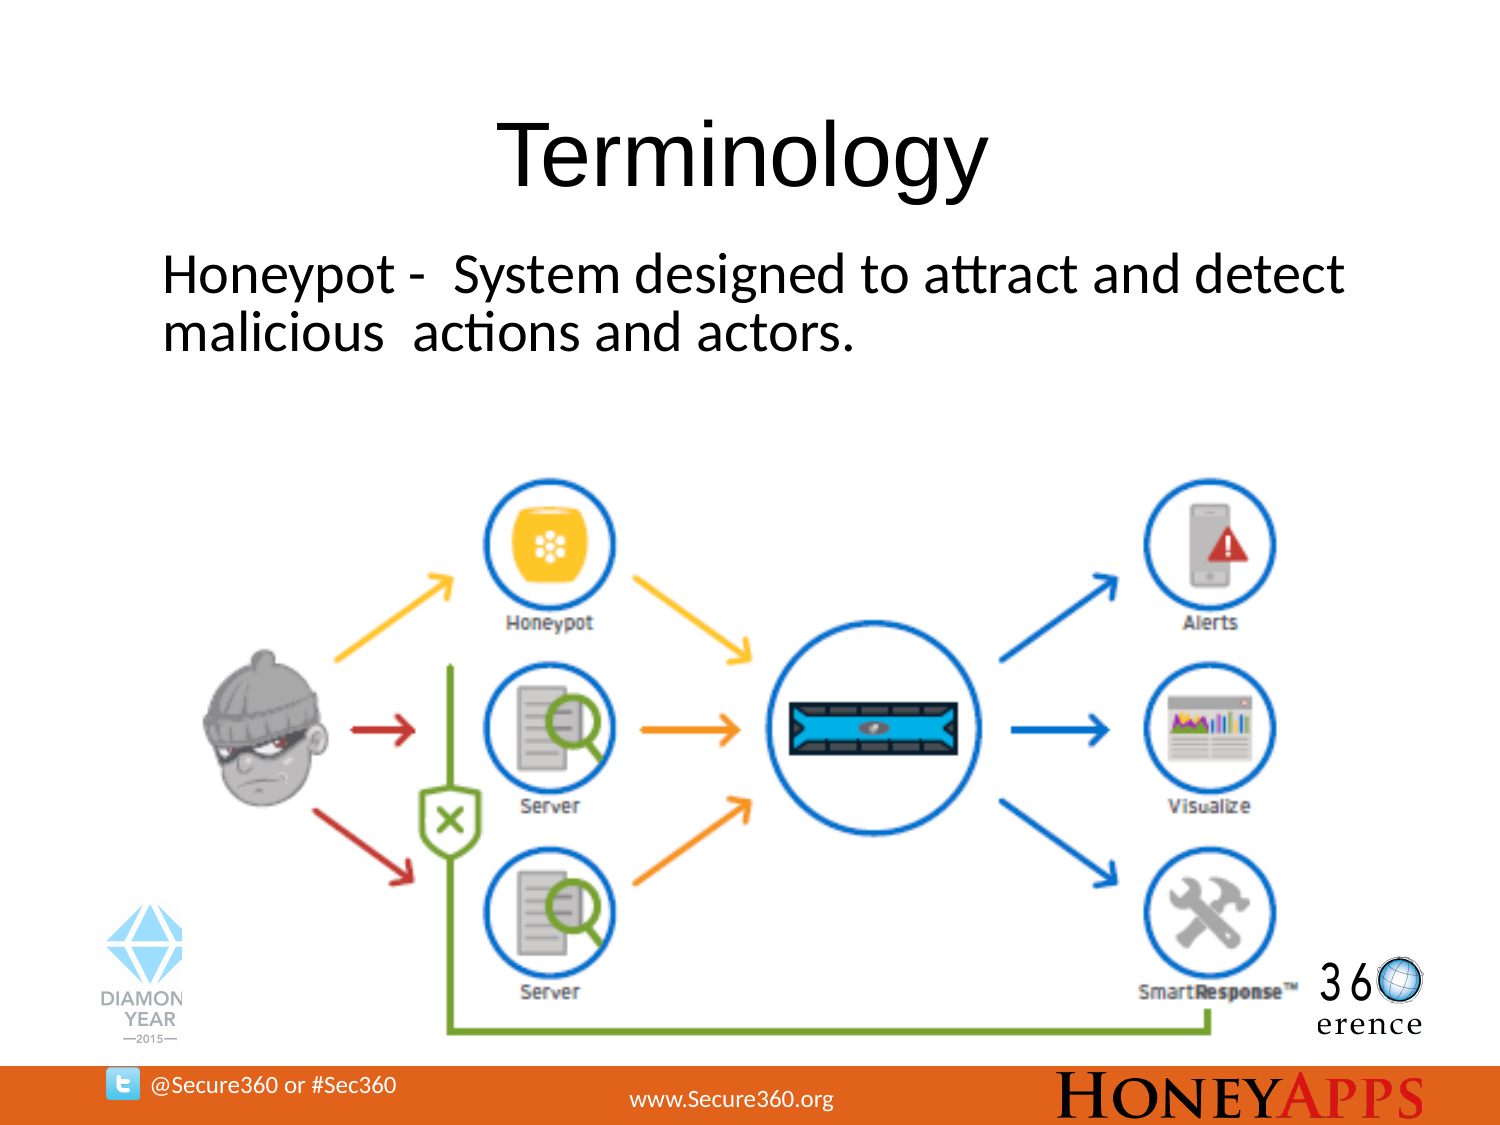

# Terminology
Honeypot - System designed to attract and detect malicious actions and actors.